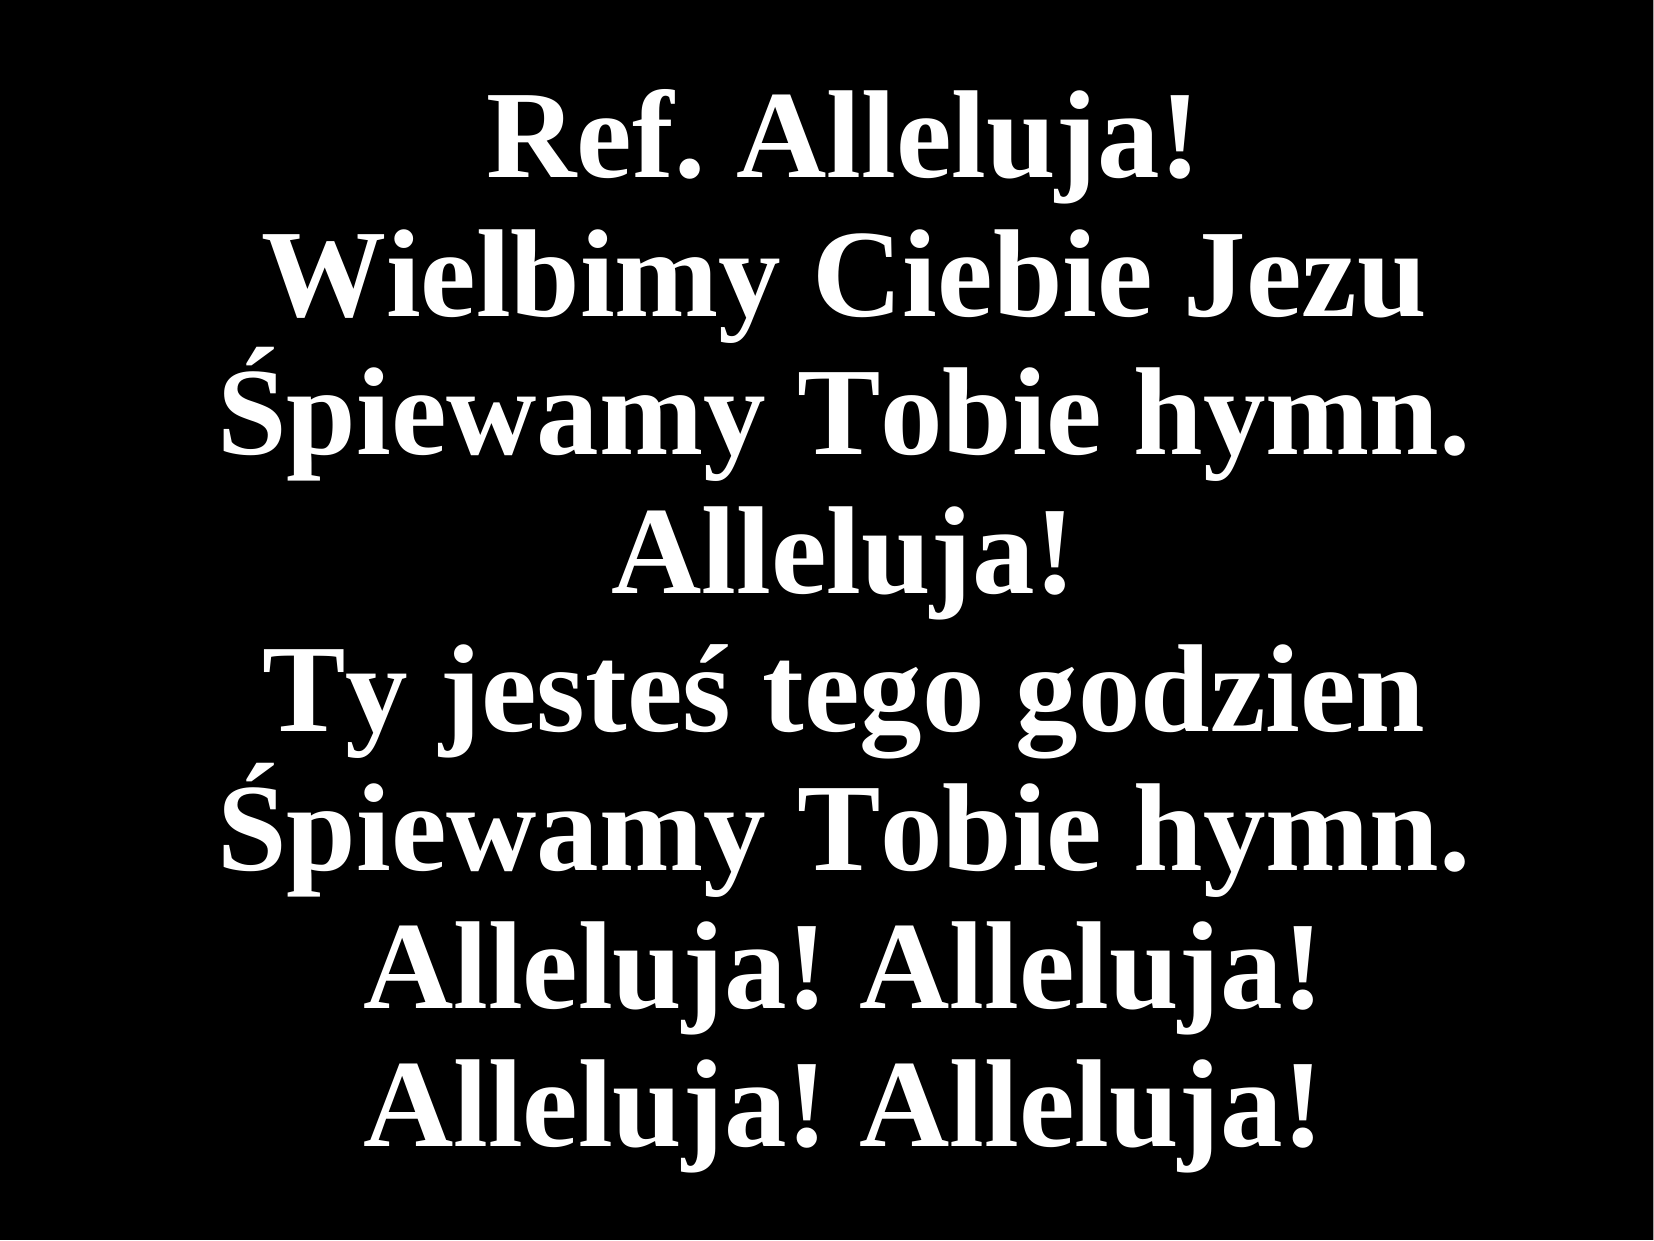

# Ref. Alleluja!
Wielbimy Ciebie Jezu
Śpiewamy Tobie hymn.
Alleluja!
Ty jesteś tego godzien
Śpiewamy Tobie hymn.
Alleluja! Alleluja!
Alleluja! Alleluja!